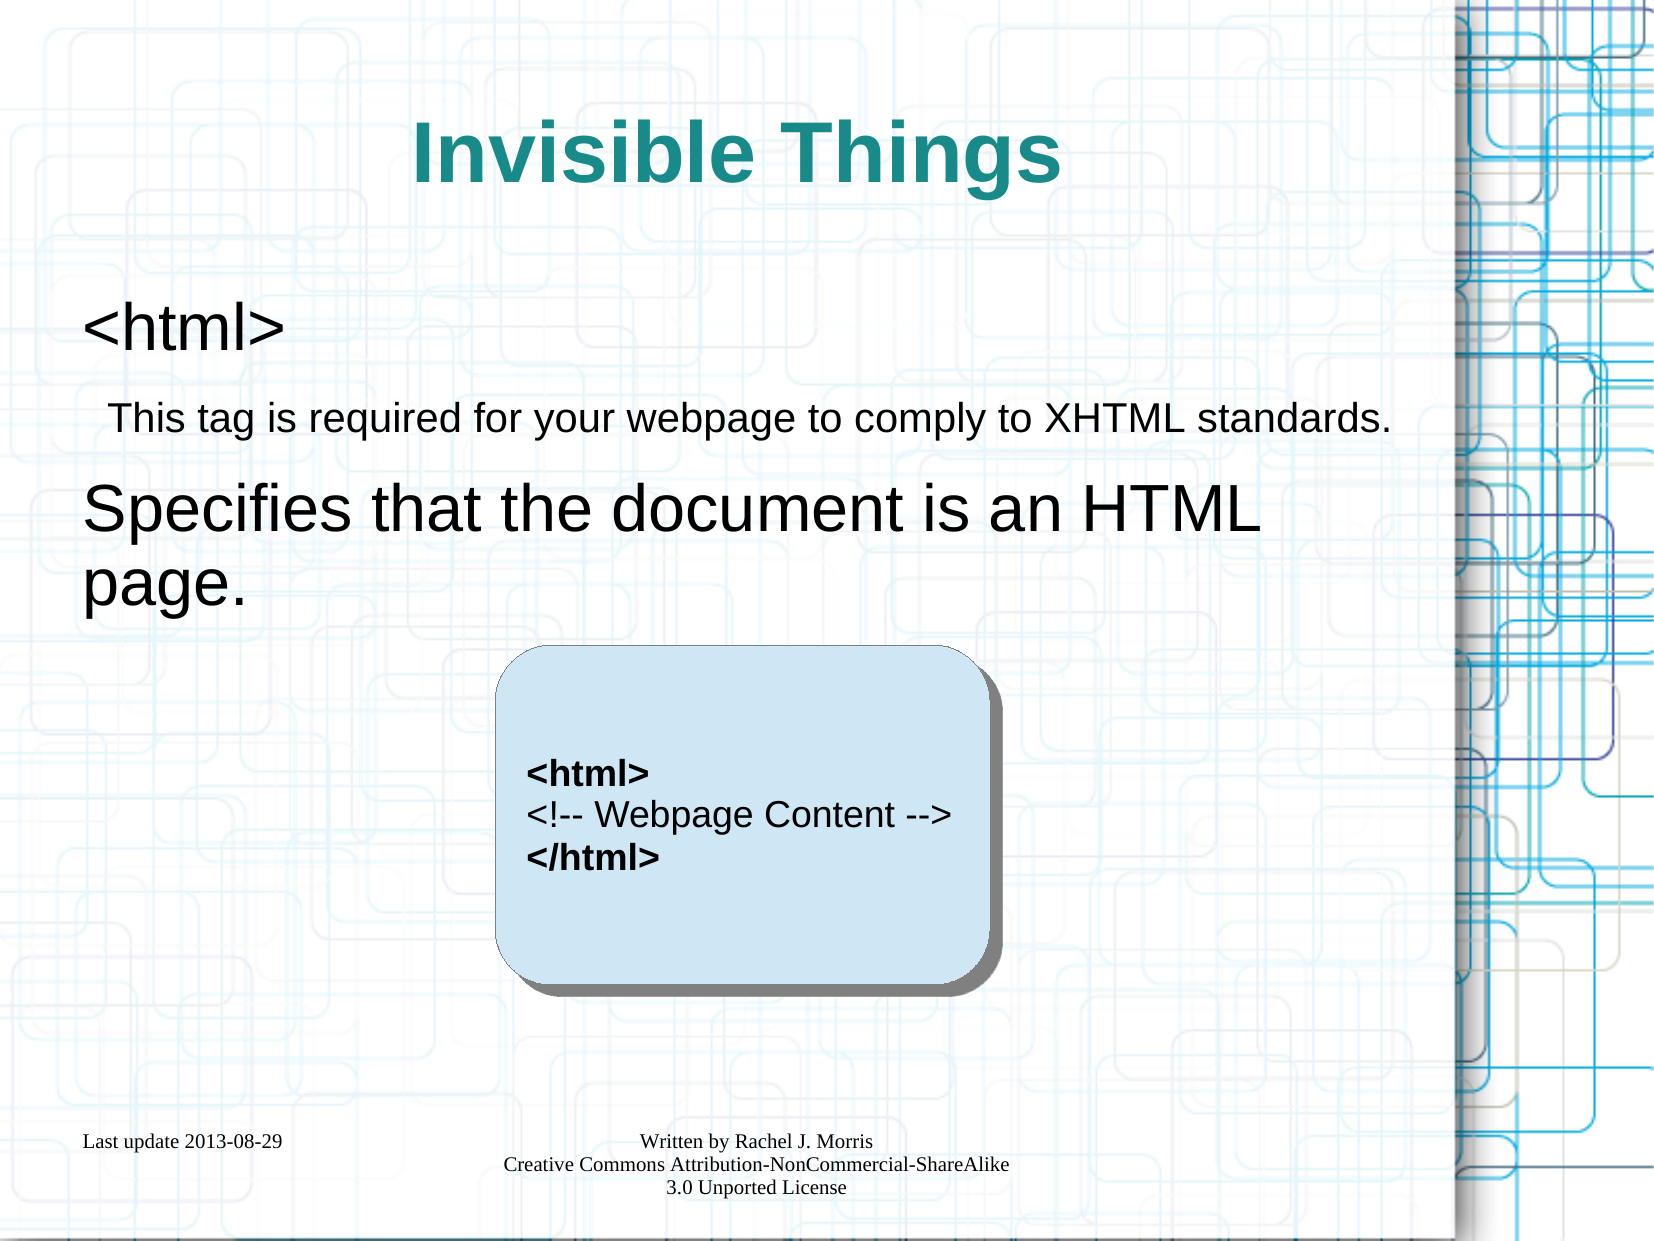

# Invisible Things
<html>
This tag is required for your webpage to comply to XHTML standards.
Specifies that the document is an HTML page.
<html>
<!-- Webpage Content -->
</html>